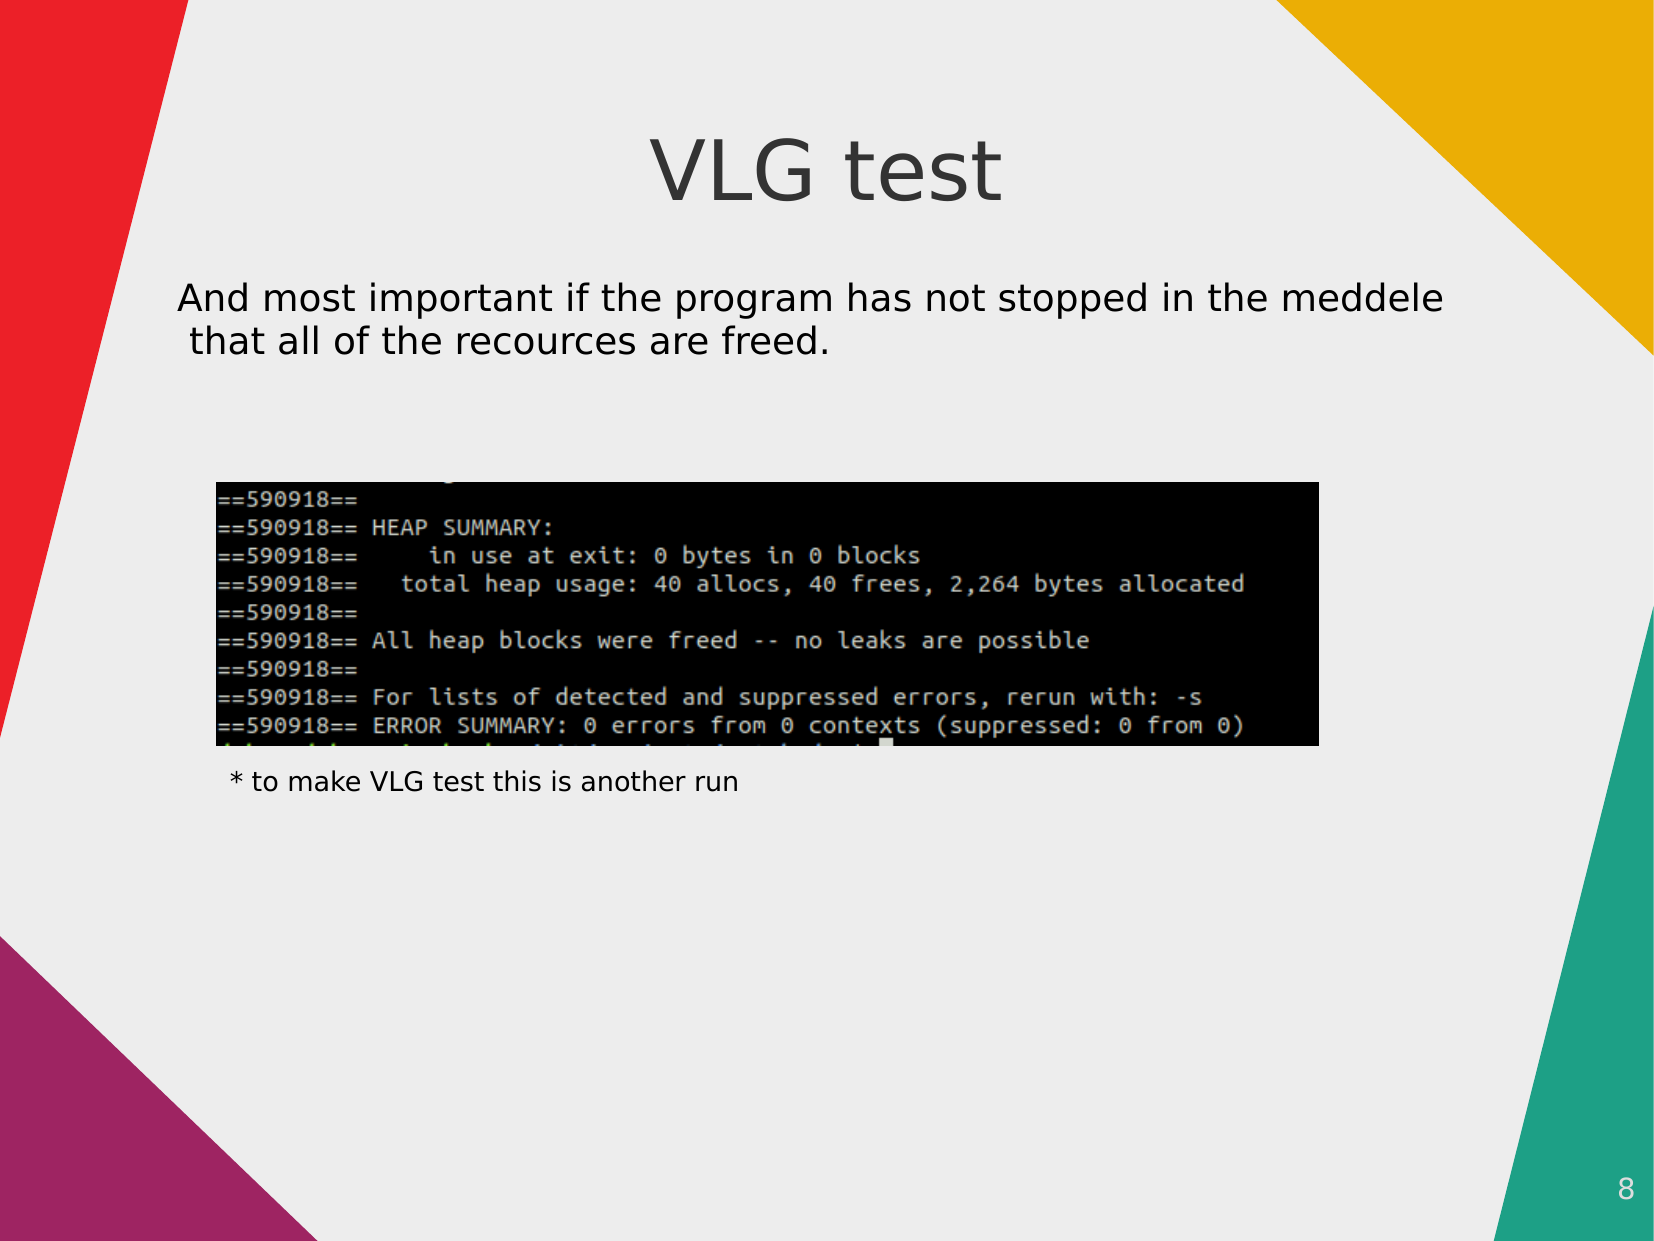

# VLG test
And most important if the program has not stopped in the meddele
 that all of the recources are freed.
* to make VLG test this is another run
8